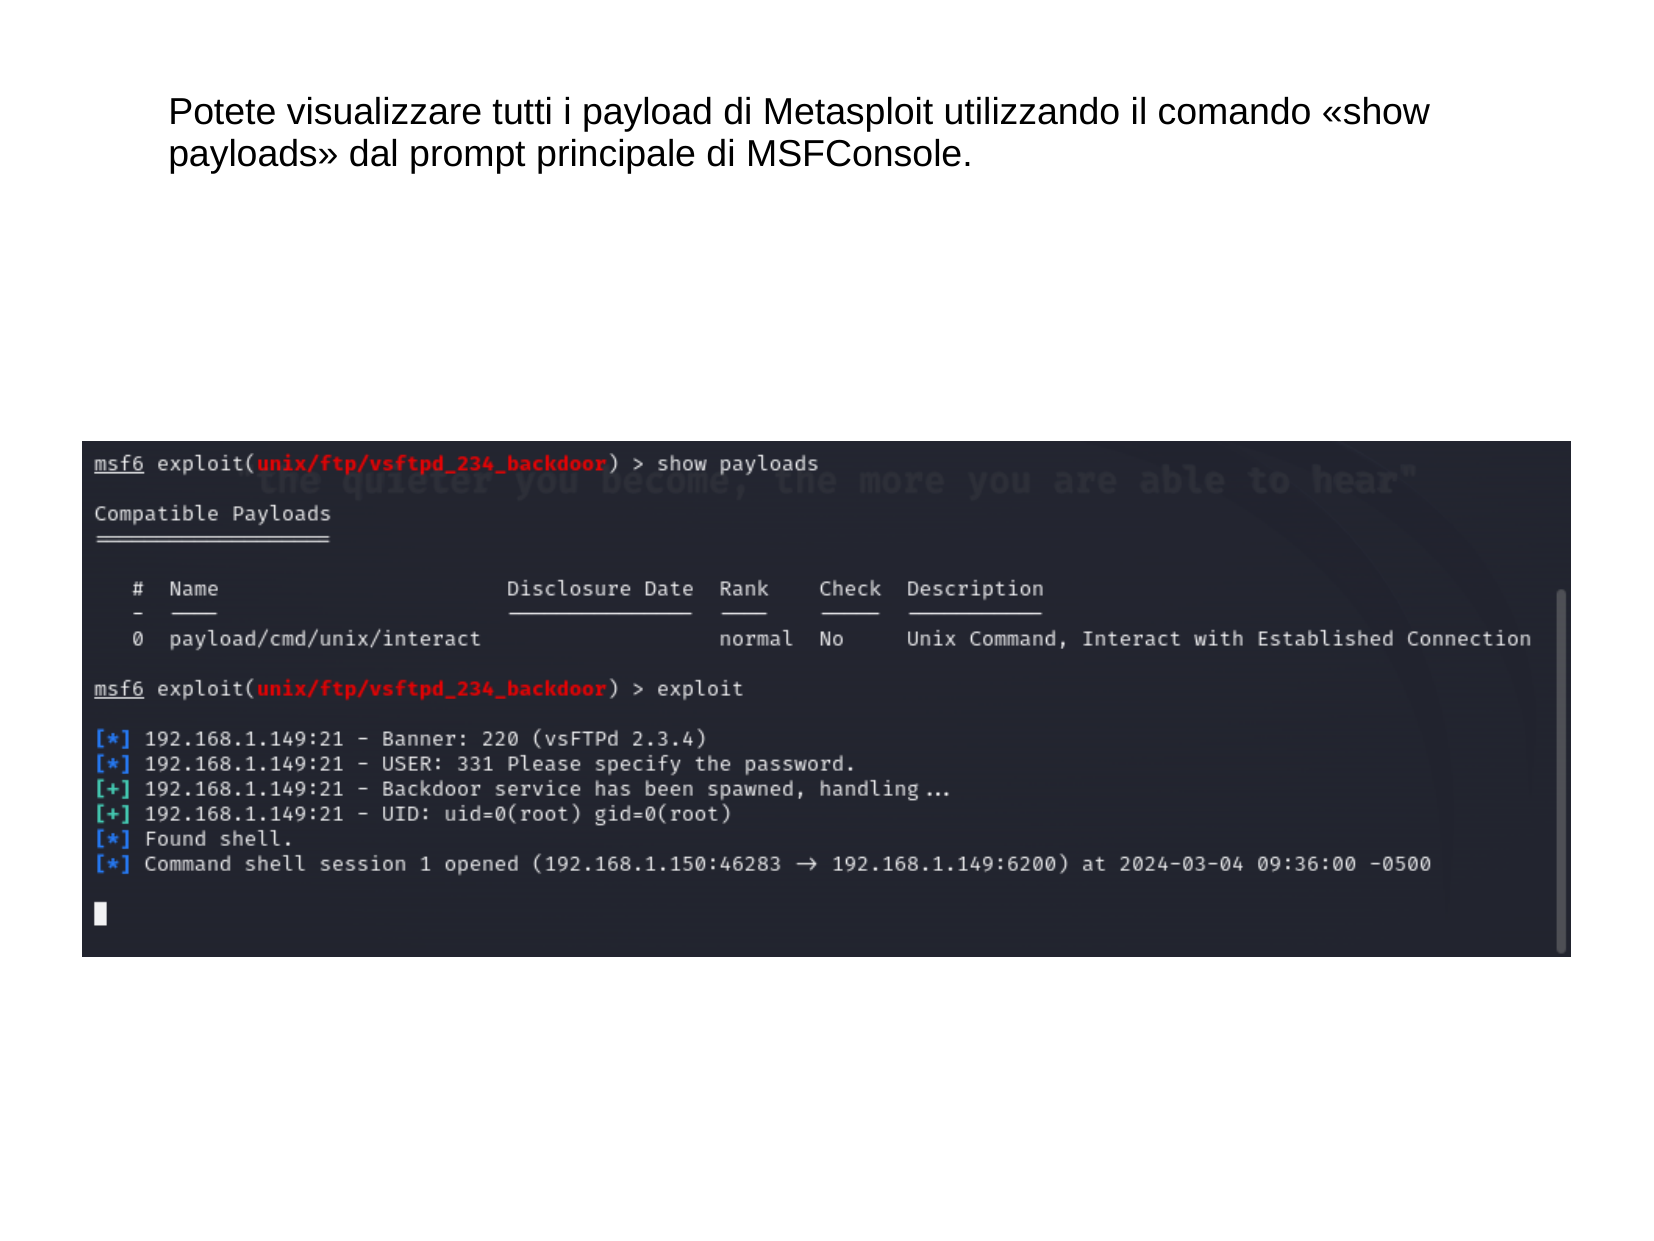

Potete visualizzare tutti i payload di Metasploit utilizzando il comando «show payloads» dal prompt principale di MSFConsole.